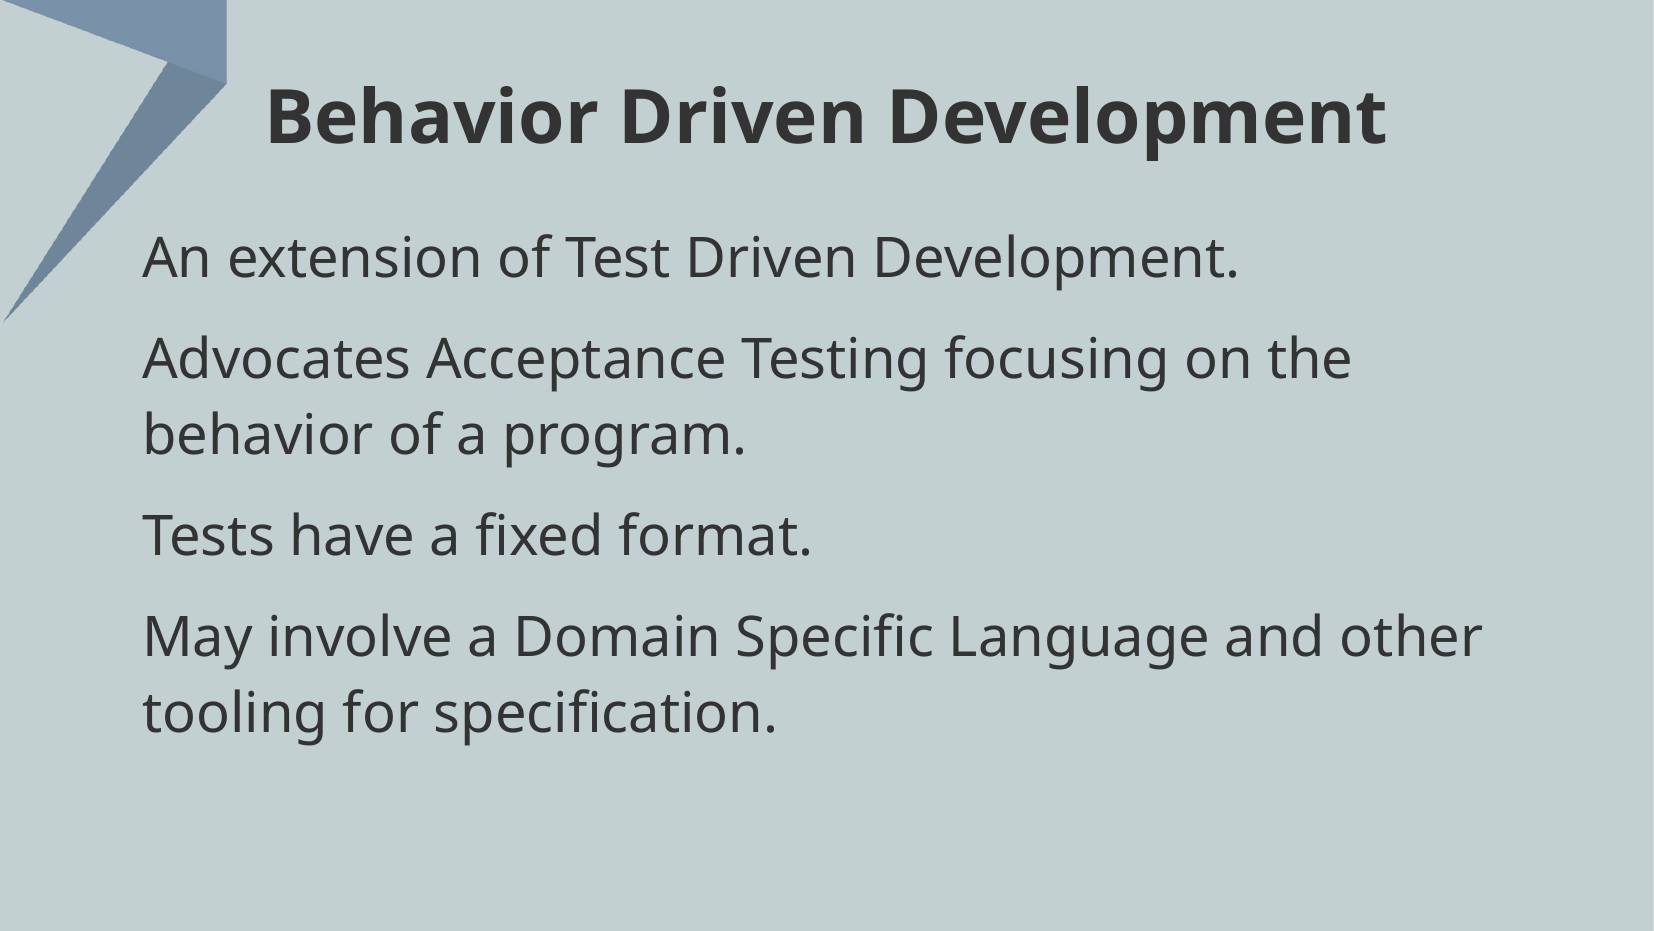

# Behavior Driven Development
An extension of Test Driven Development.
Advocates Acceptance Testing focusing on the behavior of a program.
Tests have a fixed format.
May involve a Domain Specific Language and other tooling for specification.